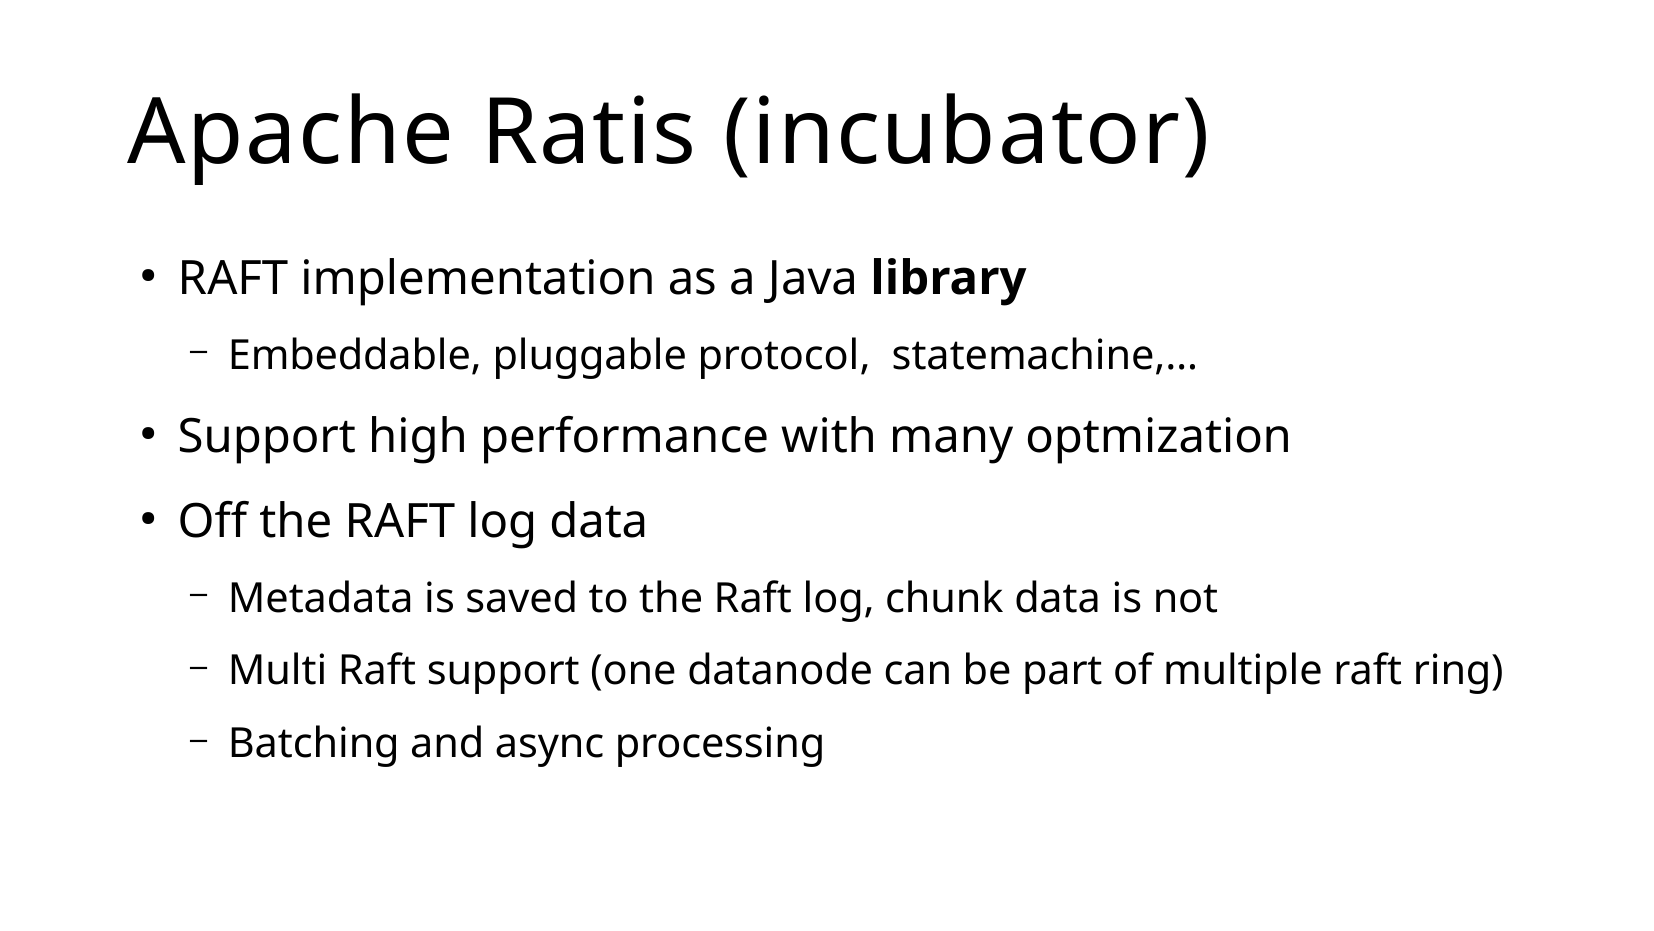

# Apache Ratis (incubator)
RAFT implementation as a Java library
Embeddable, pluggable protocol, statemachine,…
Support high performance with many optmization
Off the RAFT log data
Metadata is saved to the Raft log, chunk data is not
Multi Raft support (one datanode can be part of multiple raft ring)
Batching and async processing